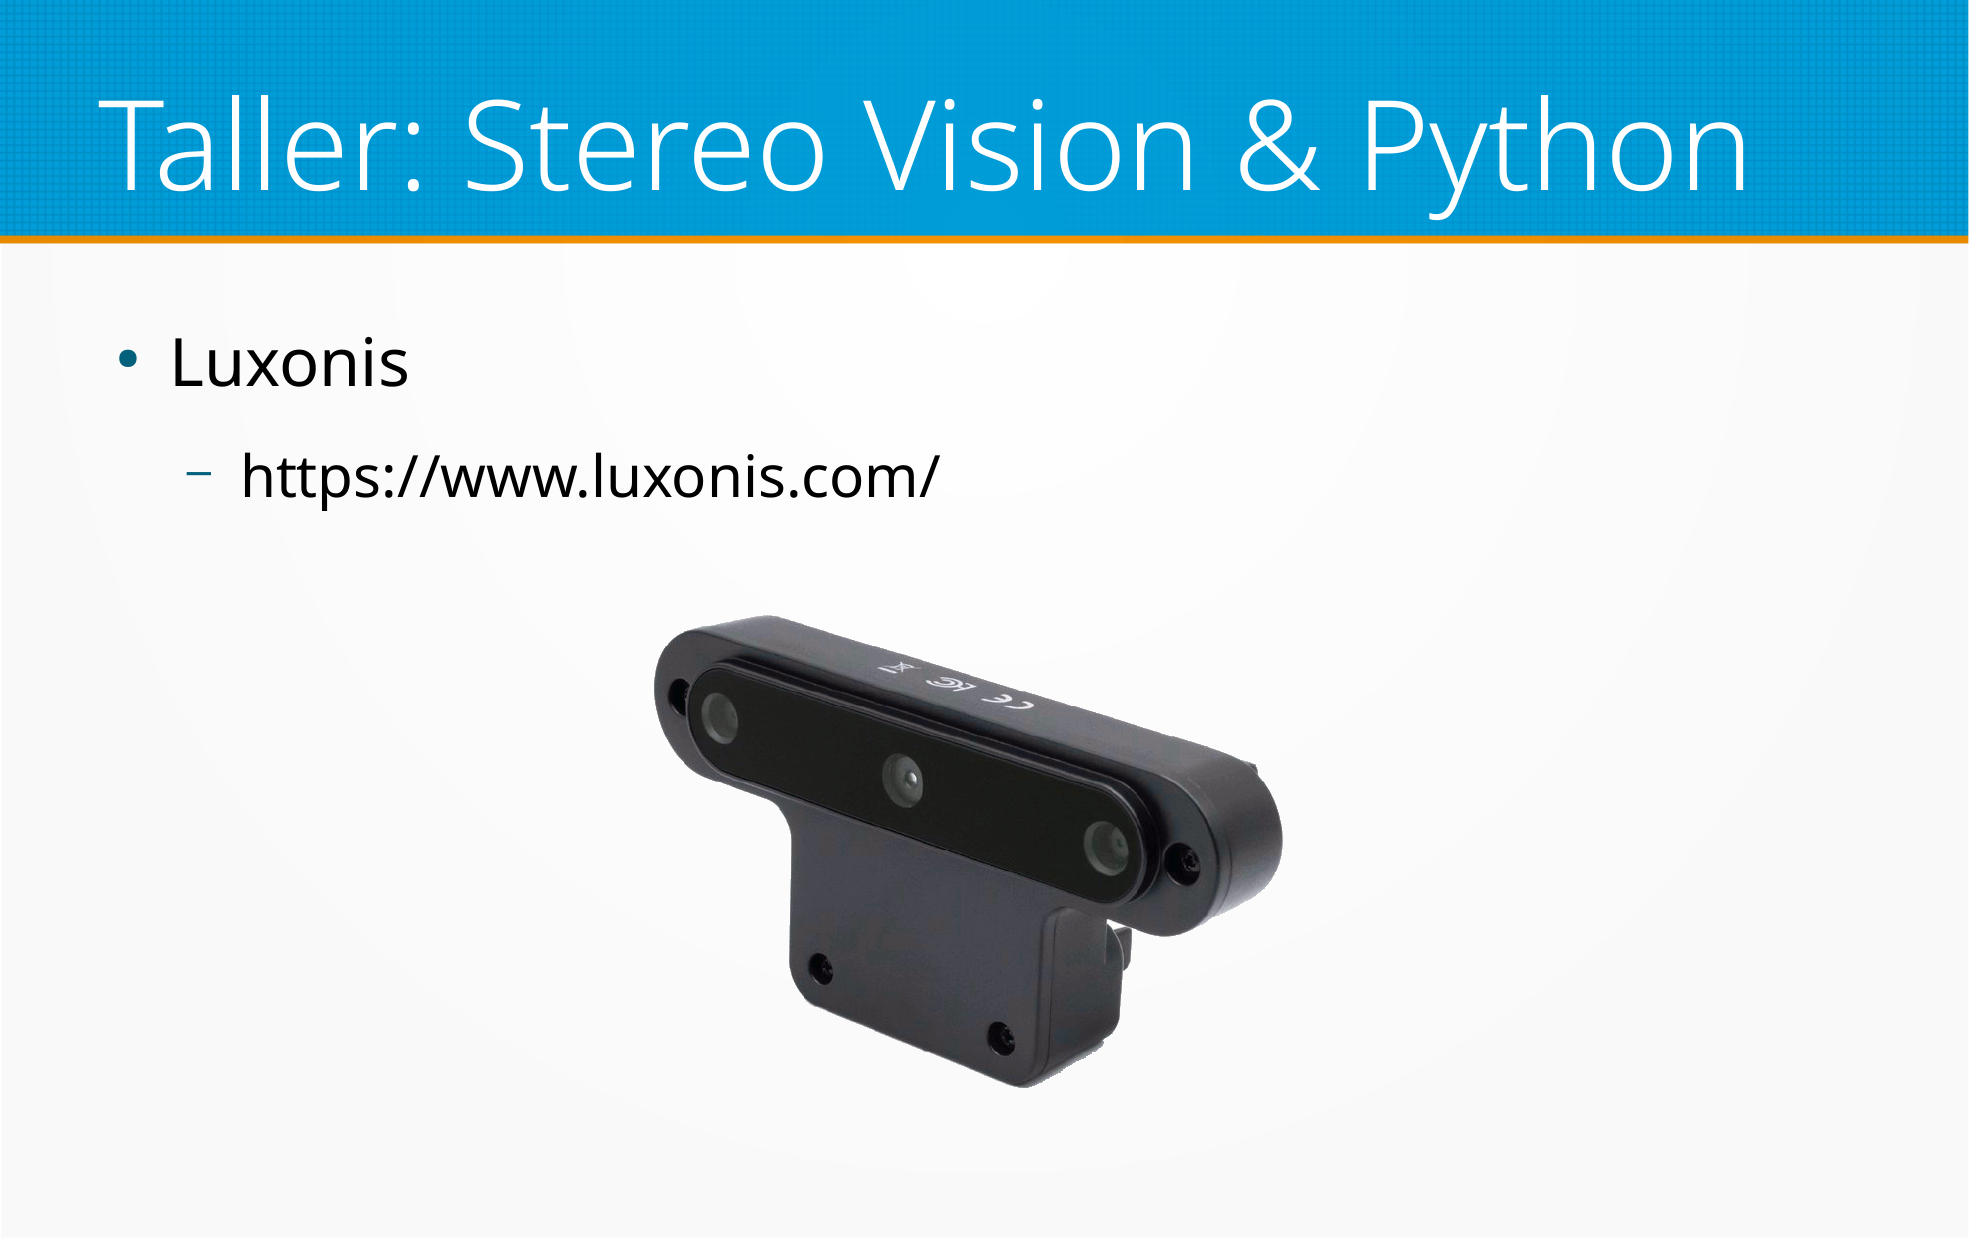

# Taller: Stereo Vision & Python
Luxonis
https://www.luxonis.com/